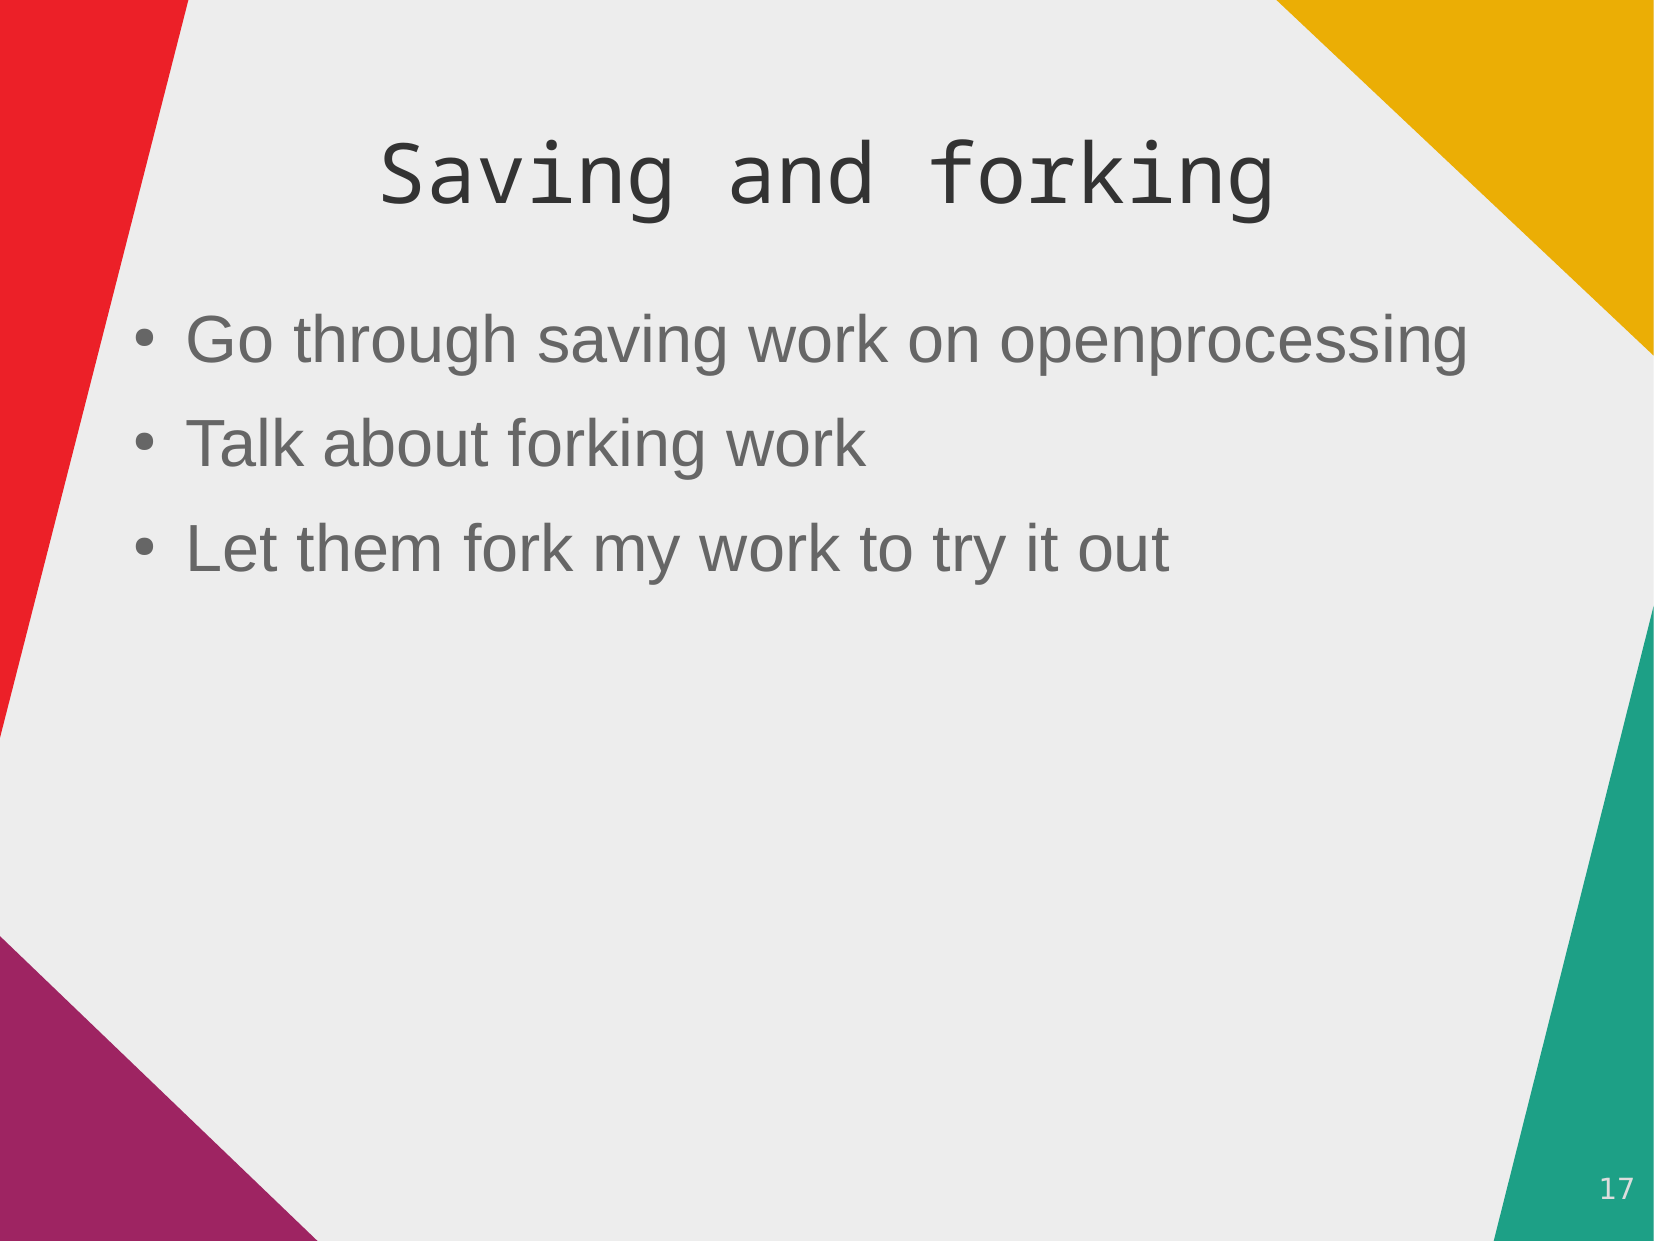

# Saving and forking
Go through saving work on openprocessing
Talk about forking work
Let them fork my work to try it out
17